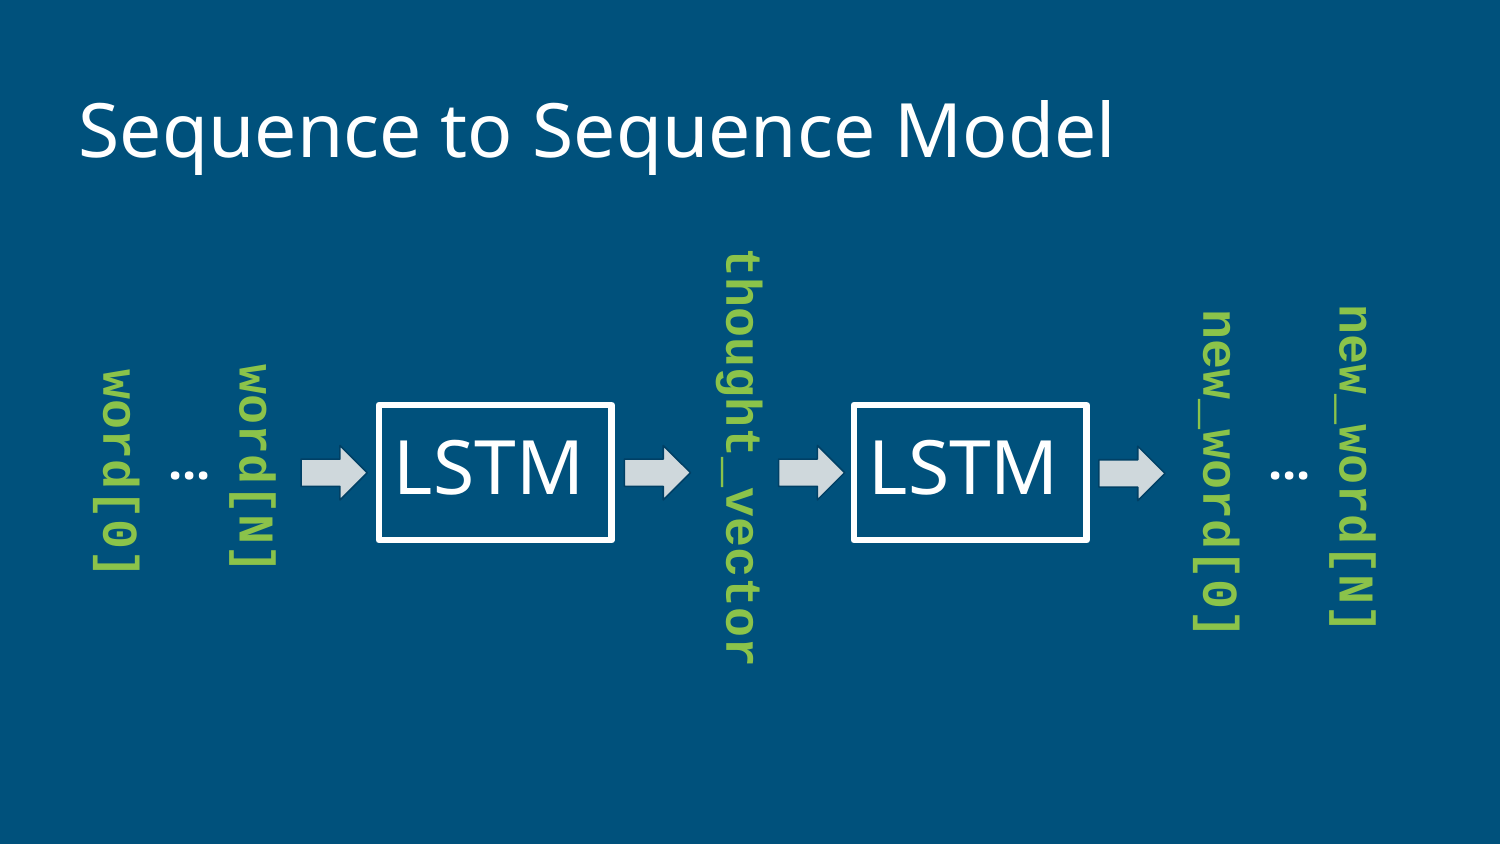

# Sequence to Sequence Model
LSTM
LSTM
...
...
word[N]
new_word[N]
thought_vector
word[0]
new_word[0]